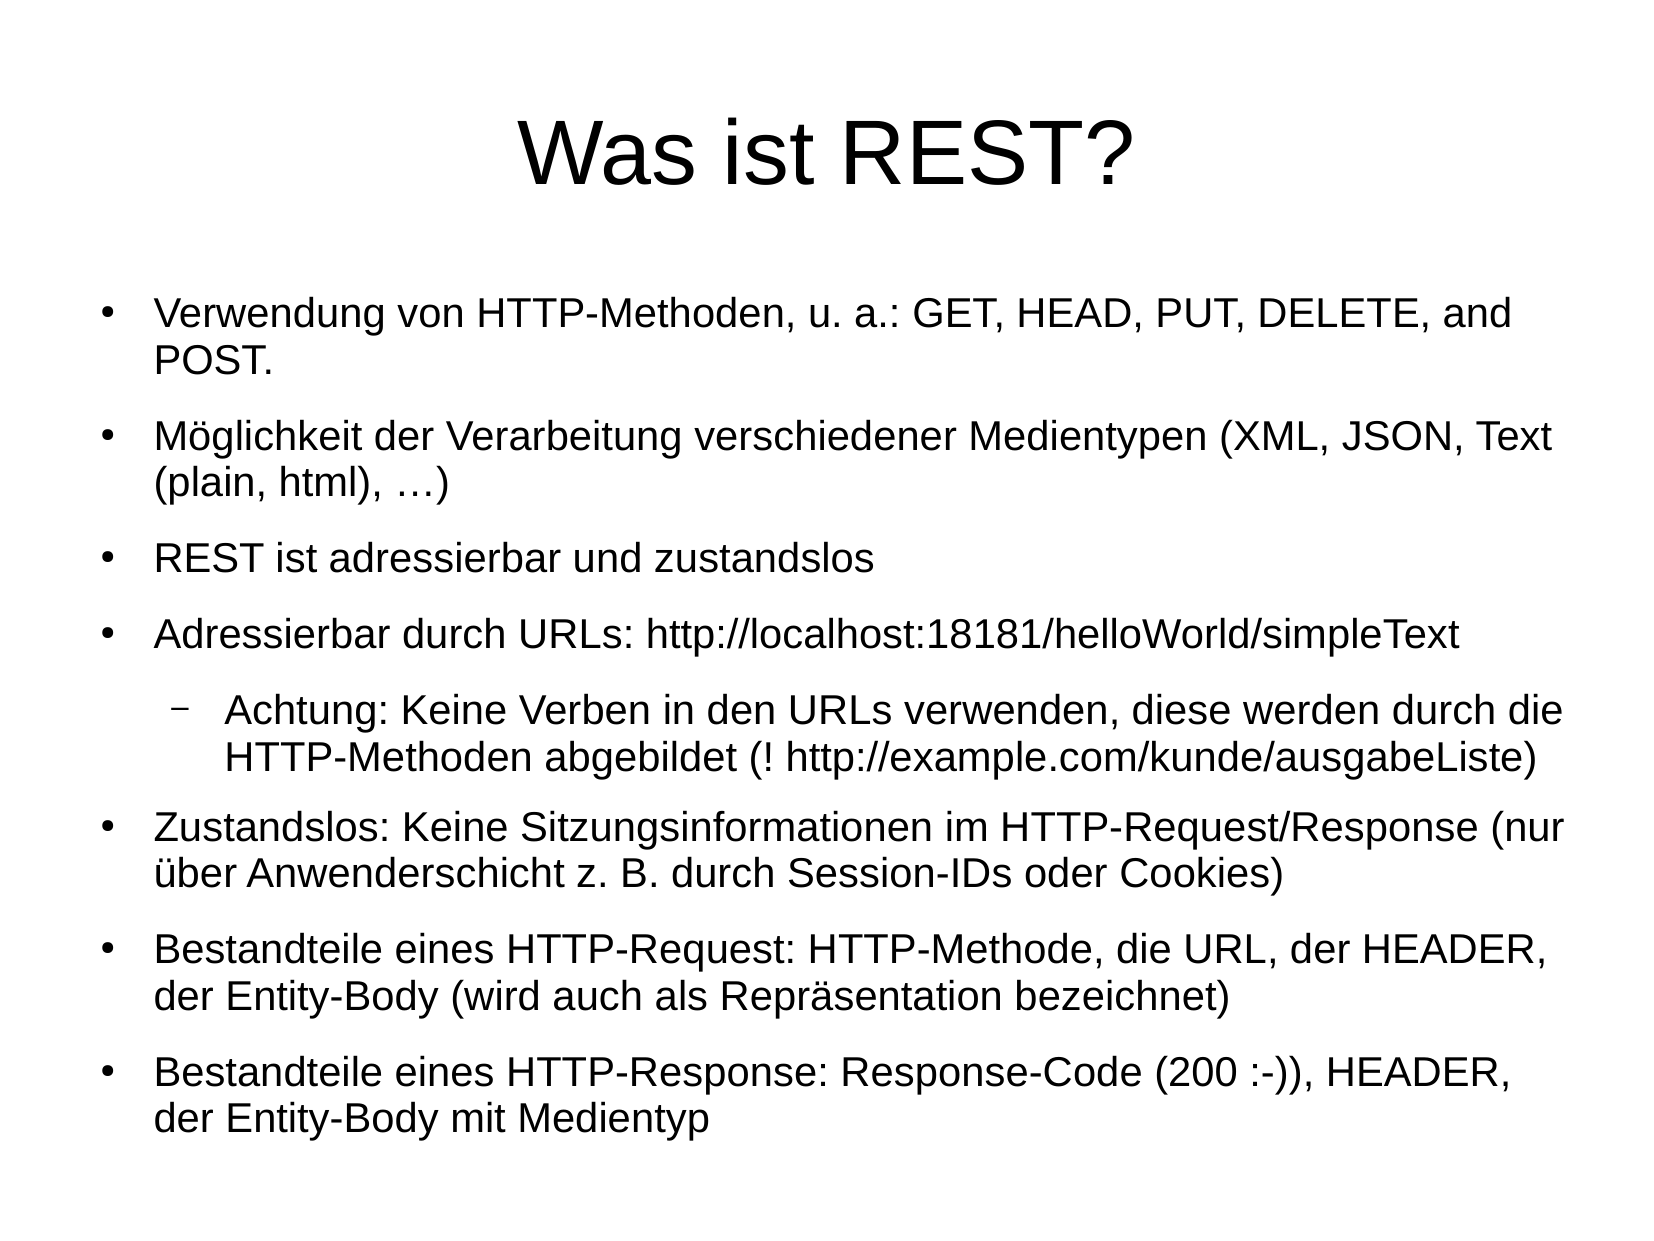

# Was ist REST?
Verwendung von HTTP-Methoden, u. a.: GET, HEAD, PUT, DELETE, and POST.
Möglichkeit der Verarbeitung verschiedener Medientypen (XML, JSON, Text (plain, html), …)
REST ist adressierbar und zustandslos
Adressierbar durch URLs: http://localhost:18181/helloWorld/simpleText
Achtung: Keine Verben in den URLs verwenden, diese werden durch die HTTP-Methoden abgebildet (! http://example.com/kunde/ausgabeListe)
Zustandslos: Keine Sitzungsinformationen im HTTP-Request/Response (nur über Anwenderschicht z. B. durch Session-IDs oder Cookies)
Bestandteile eines HTTP-Request: HTTP-Methode, die URL, der HEADER, der Entity-Body (wird auch als Repräsentation bezeichnet)
Bestandteile eines HTTP-Response: Response-Code (200 :-)), HEADER, der Entity-Body mit Medientyp